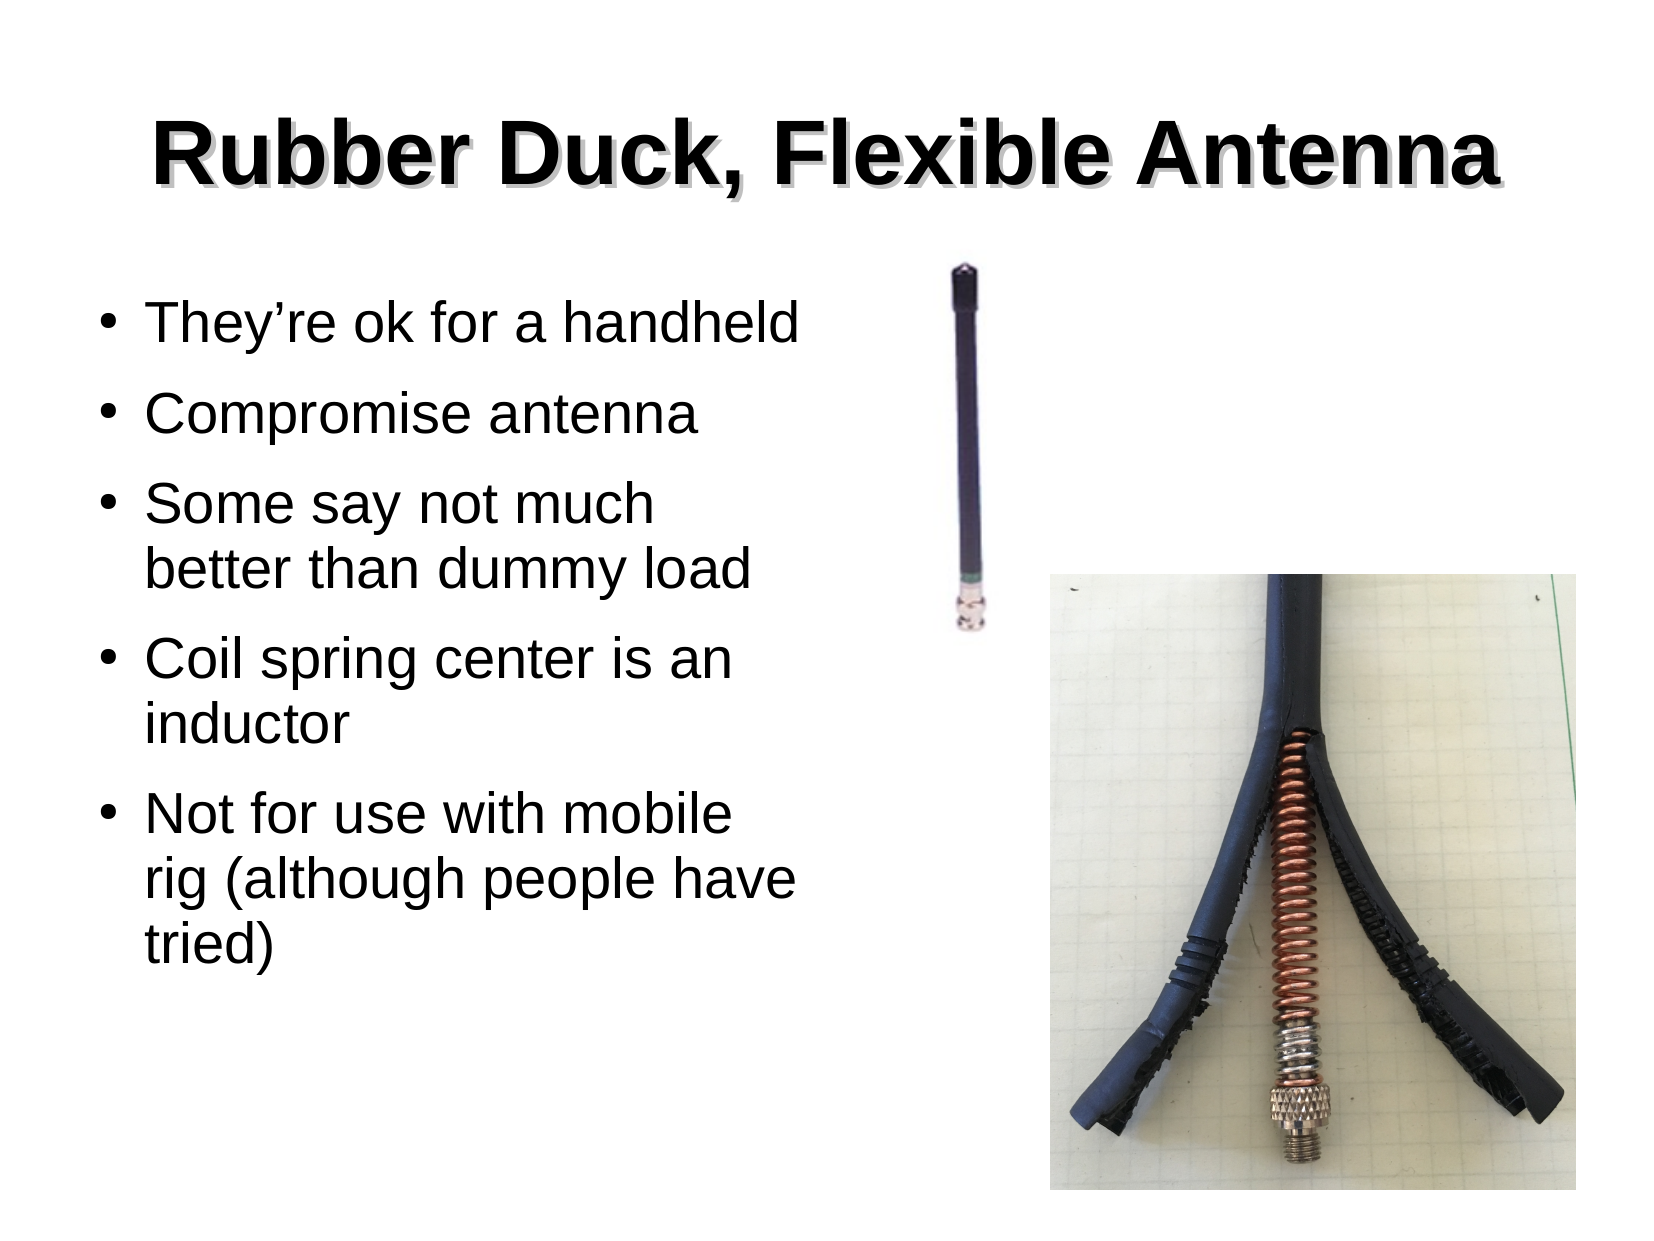

# Rubber Duck, Flexible Antenna
They’re ok for a handheld
Compromise antenna
Some say not much better than dummy load
Coil spring center is an inductor
Not for use with mobile rig (although people have tried)